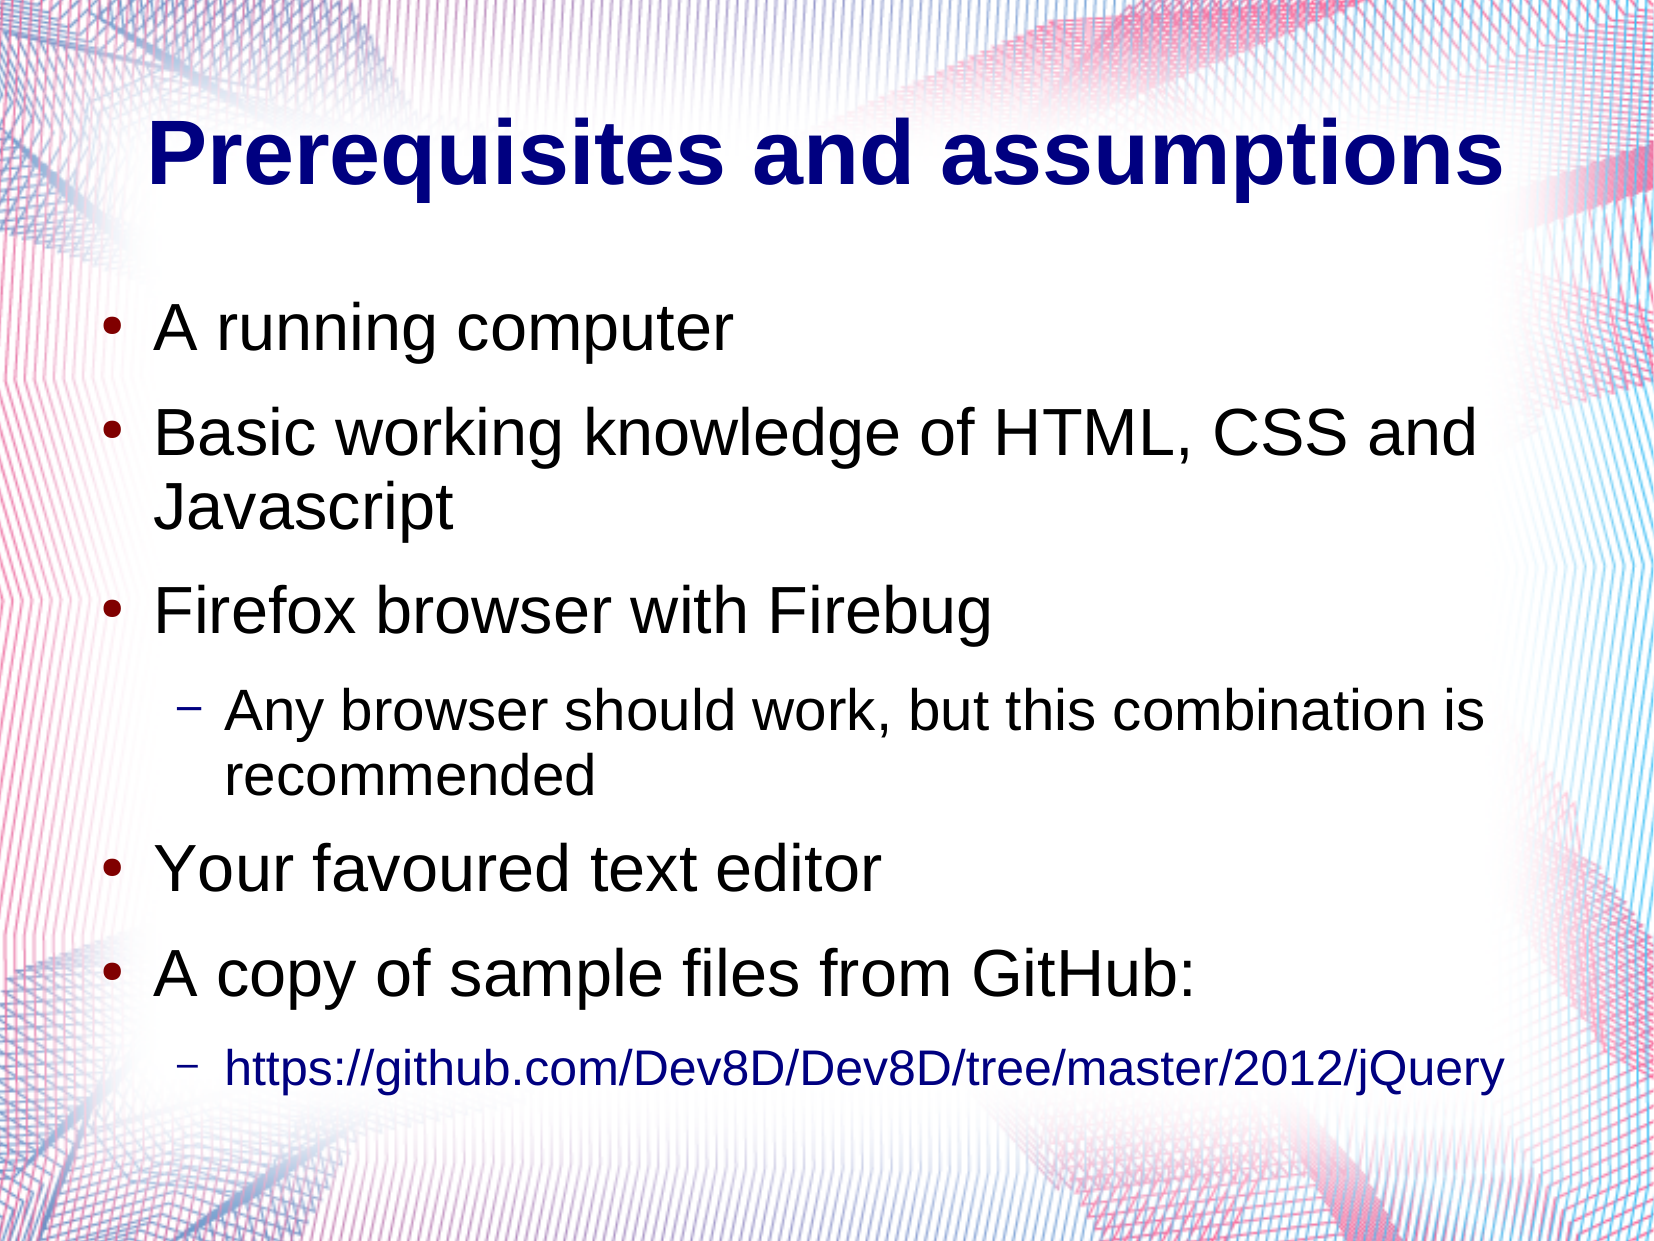

# Prerequisites and assumptions
A running computer
Basic working knowledge of HTML, CSS and Javascript
Firefox browser with Firebug
Any browser should work, but this combination is recommended
Your favoured text editor
A copy of sample files from GitHub:
https://github.com/Dev8D/Dev8D/tree/master/2012/jQuery